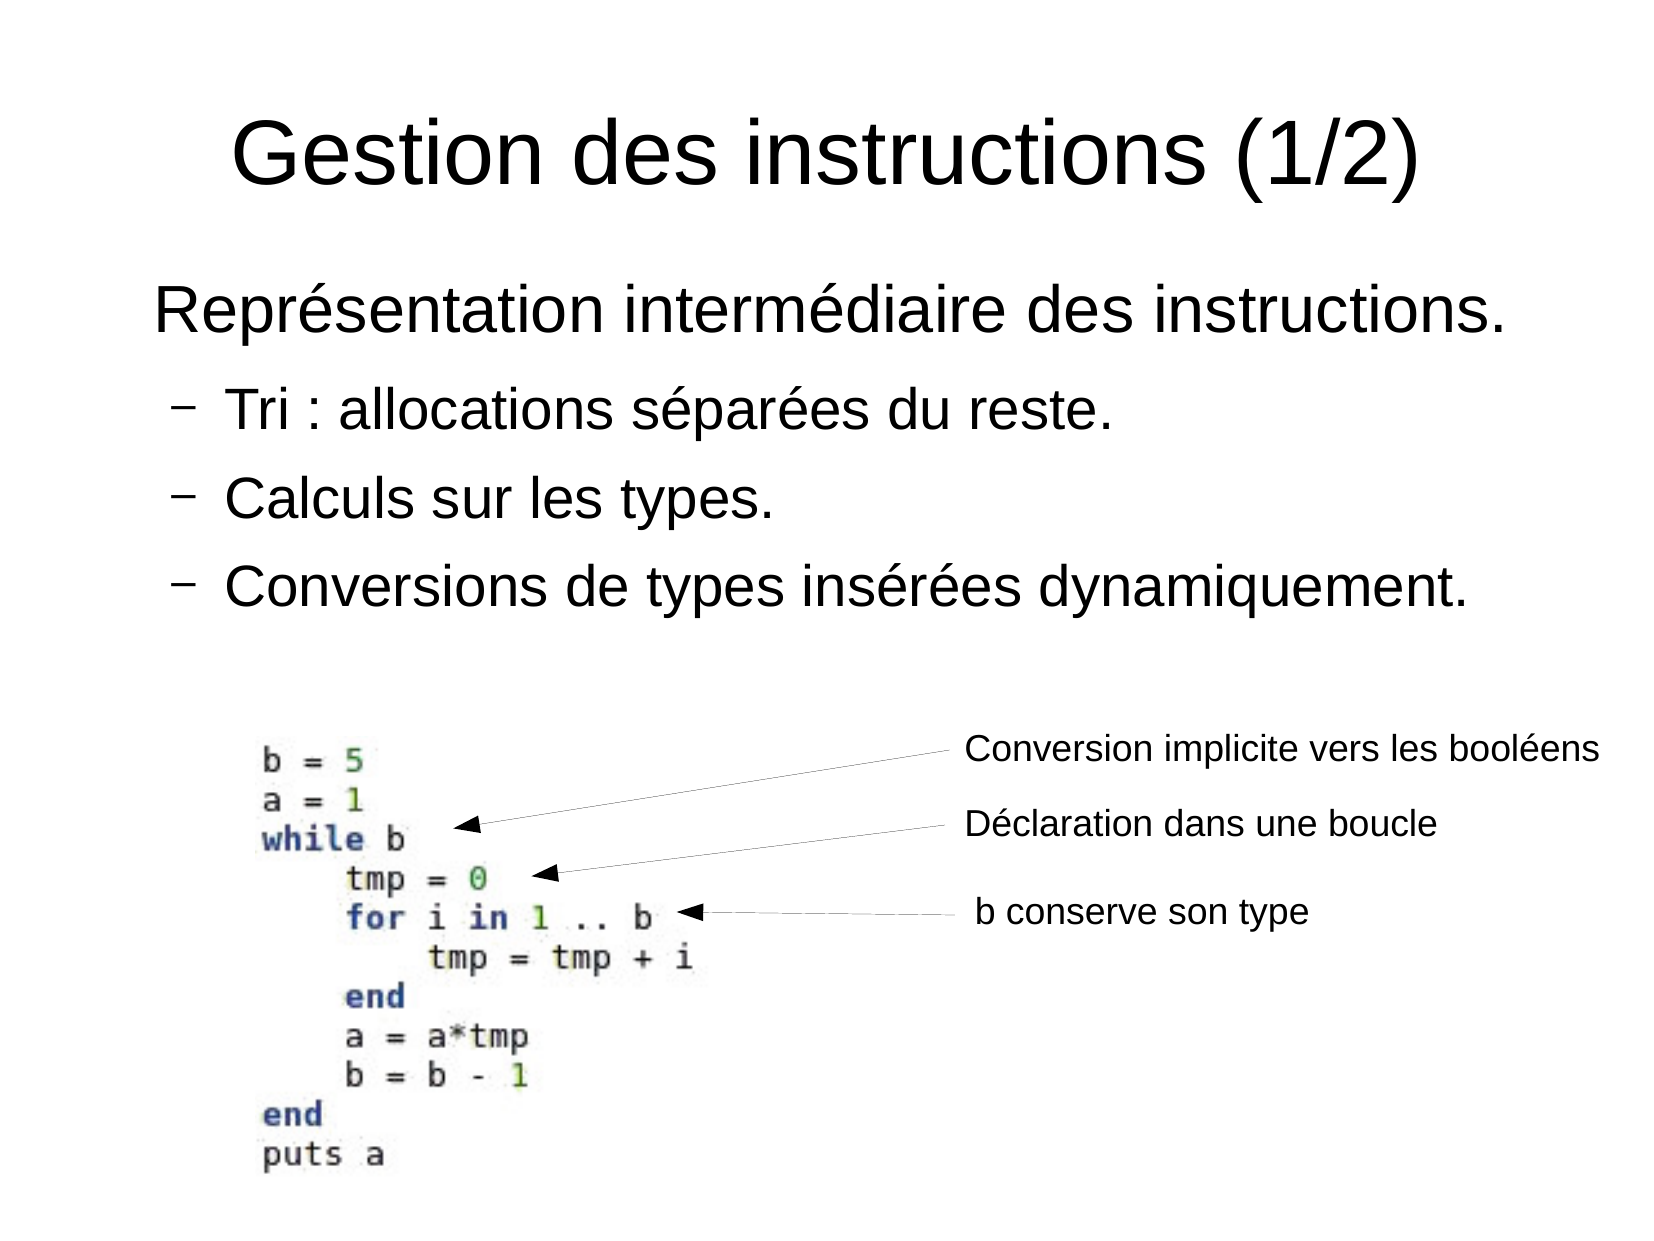

# Gestion des instructions (1/2)
Représentation intermédiaire des instructions.
Tri : allocations séparées du reste.
Calculs sur les types.
Conversions de types insérées dynamiquement.
Conversion implicite vers les booléens
Déclaration dans une boucle
b conserve son type